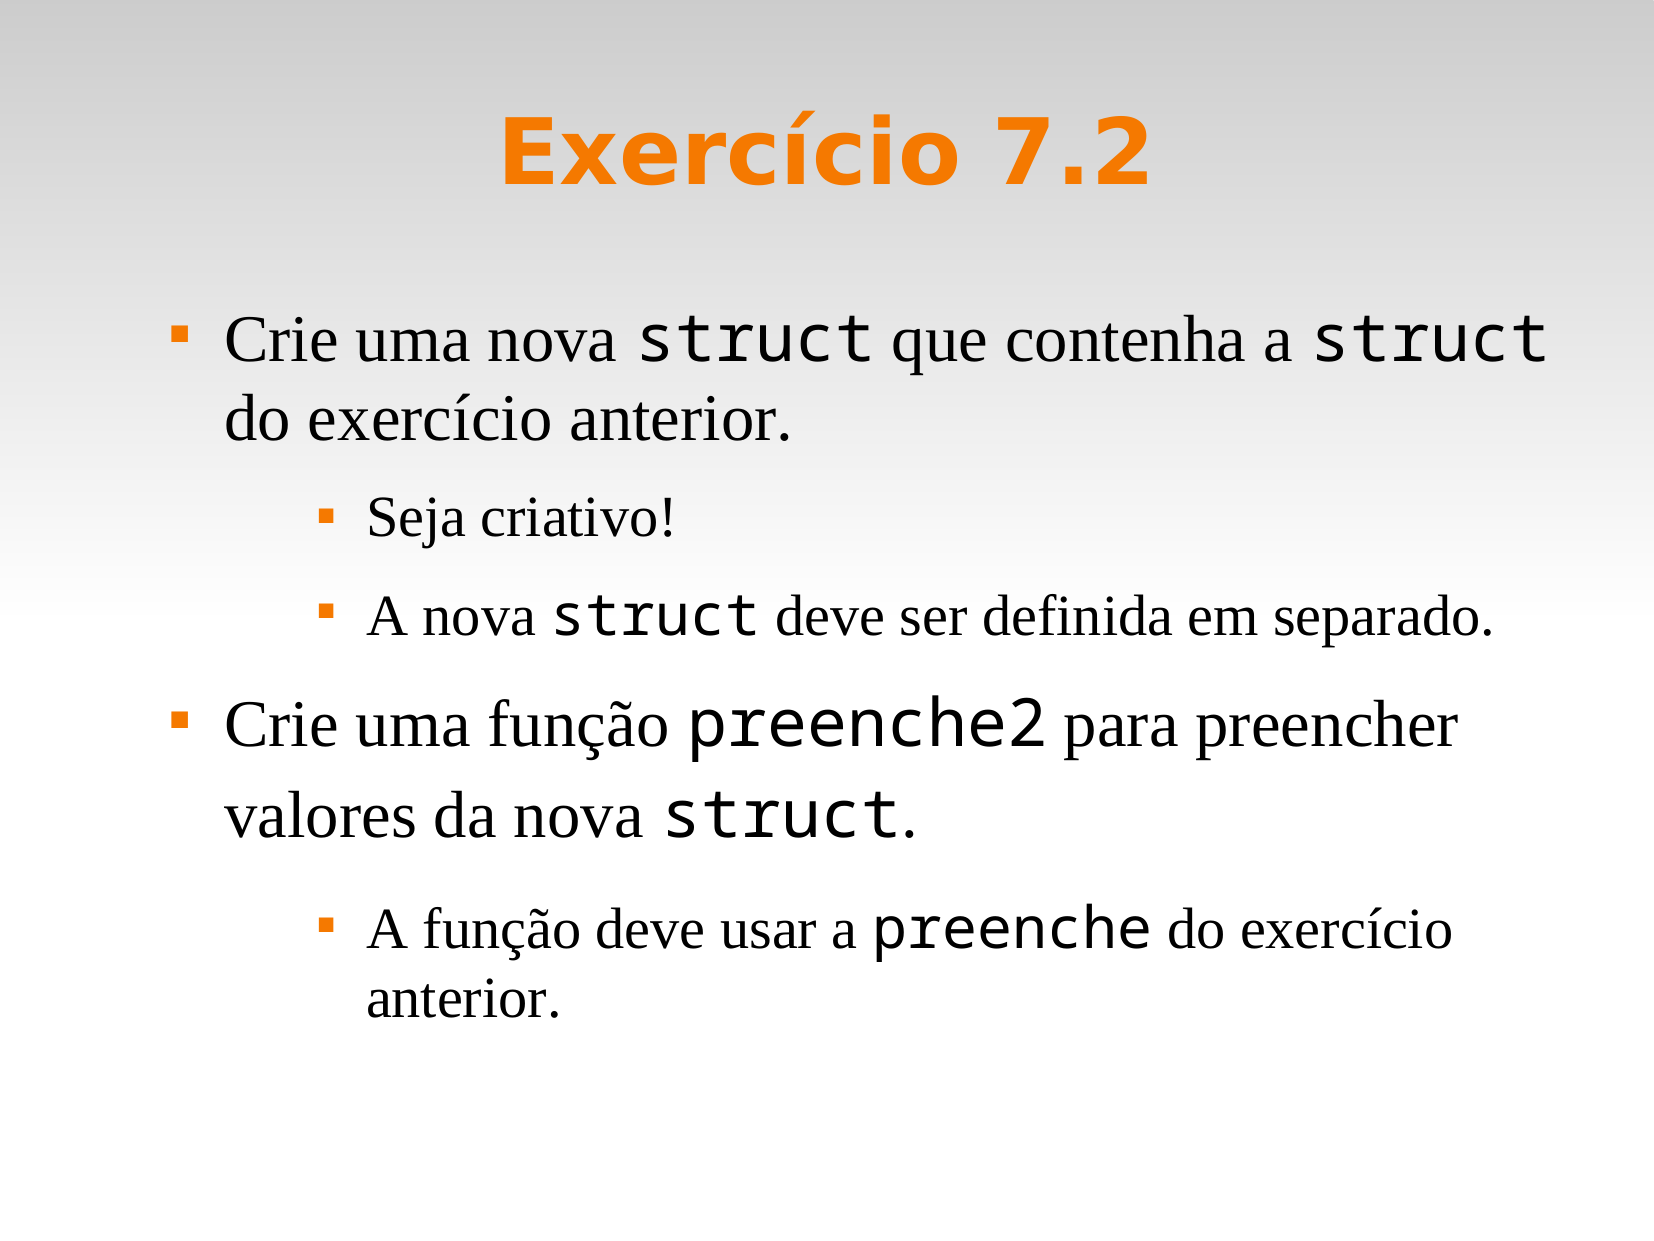

# Exercício 7.2
Crie uma nova struct que contenha a struct do exercício anterior.
Seja criativo!
A nova struct deve ser definida em separado.
Crie uma função preenche2 para preencher valores da nova struct.
A função deve usar a preenche do exercício anterior.